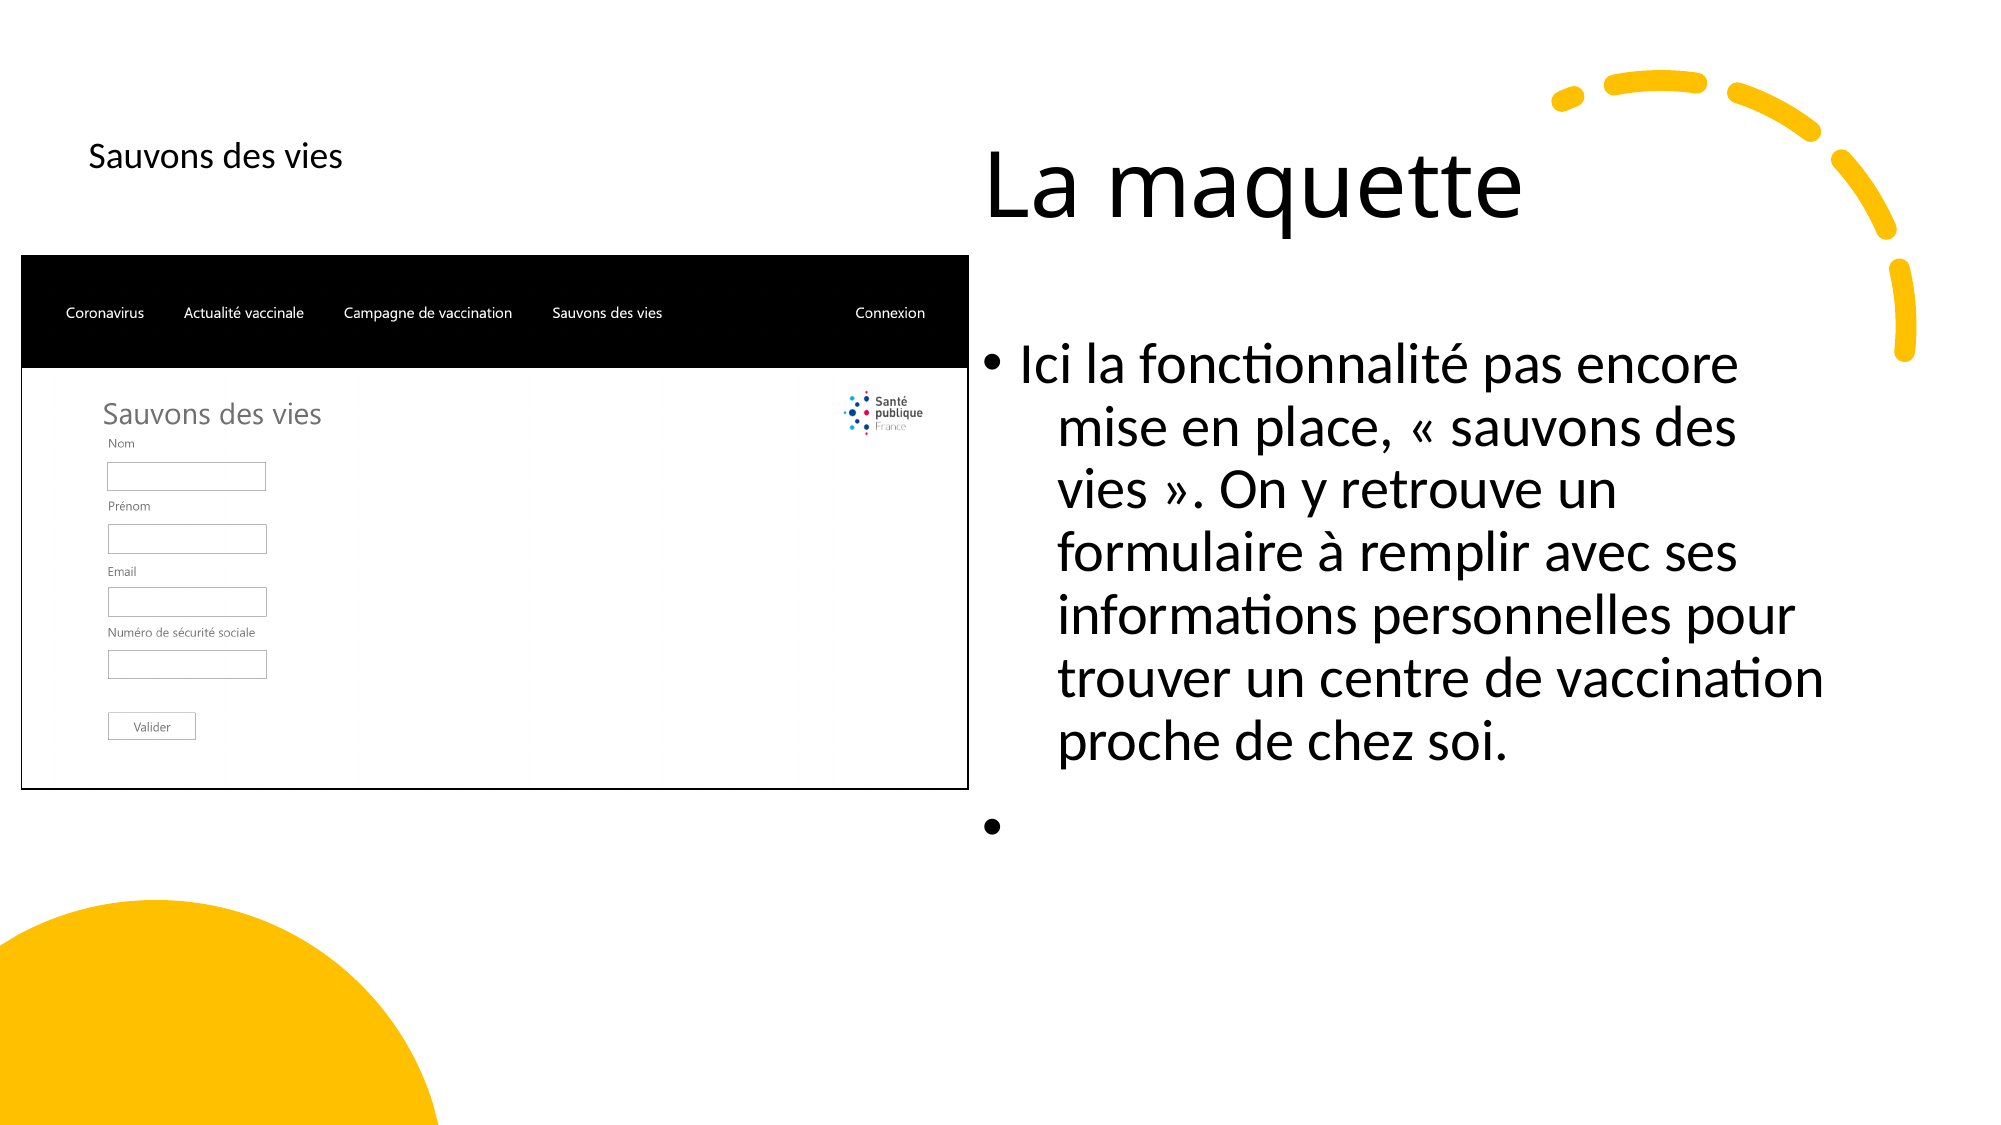

# La maquette
Sauvons des vies
Ici la fonctionnalité pas encore mise en place, « sauvons des vies ». On y retrouve un formulaire à remplir avec ses informations personnelles pour trouver un centre de vaccination proche de chez soi.